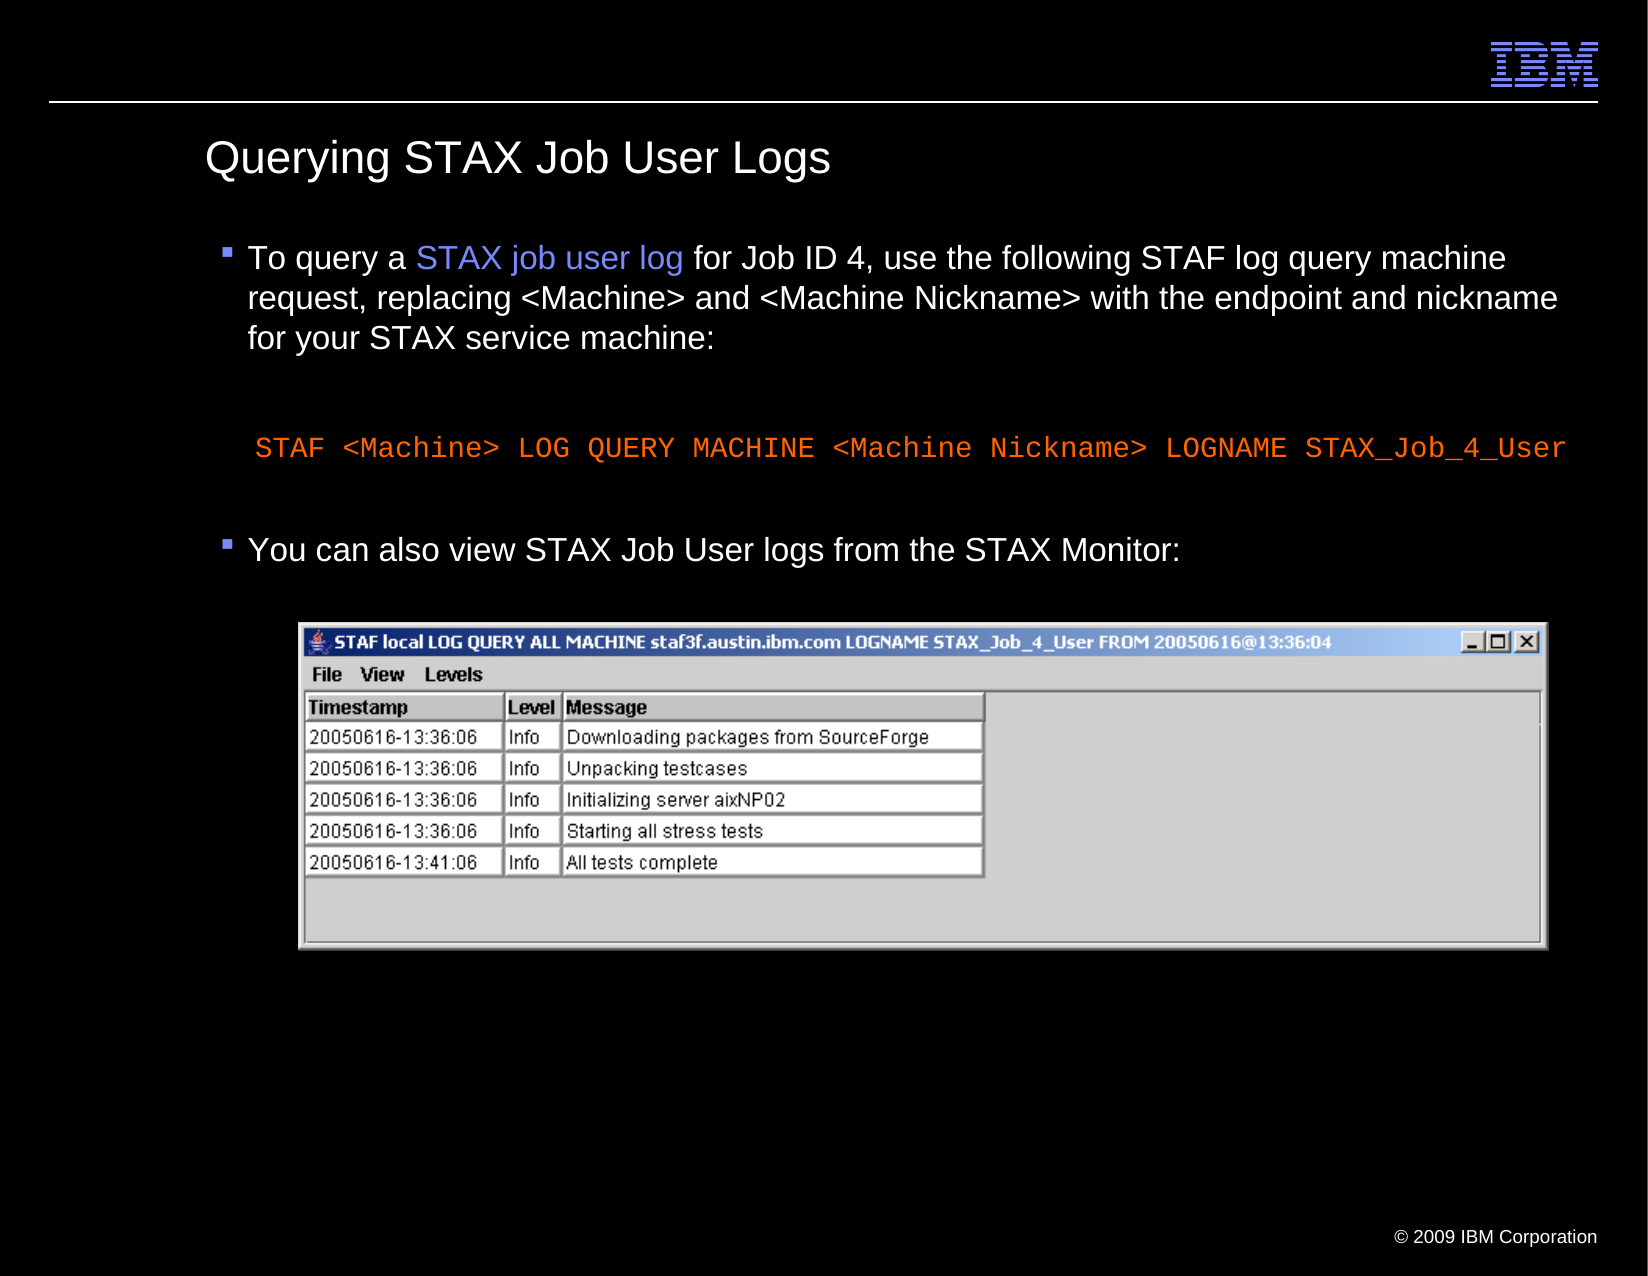

# Querying STAX Job User Logs
To query a STAX job user log for Job ID 4, use the following STAF log query machine request, replacing <Machine> and <Machine Nickname> with the endpoint and nickname for your STAX service machine:
 STAF <Machine> LOG QUERY MACHINE <Machine Nickname> LOGNAME STAX_Job_4_User
You can also view STAX Job User logs from the STAX Monitor: